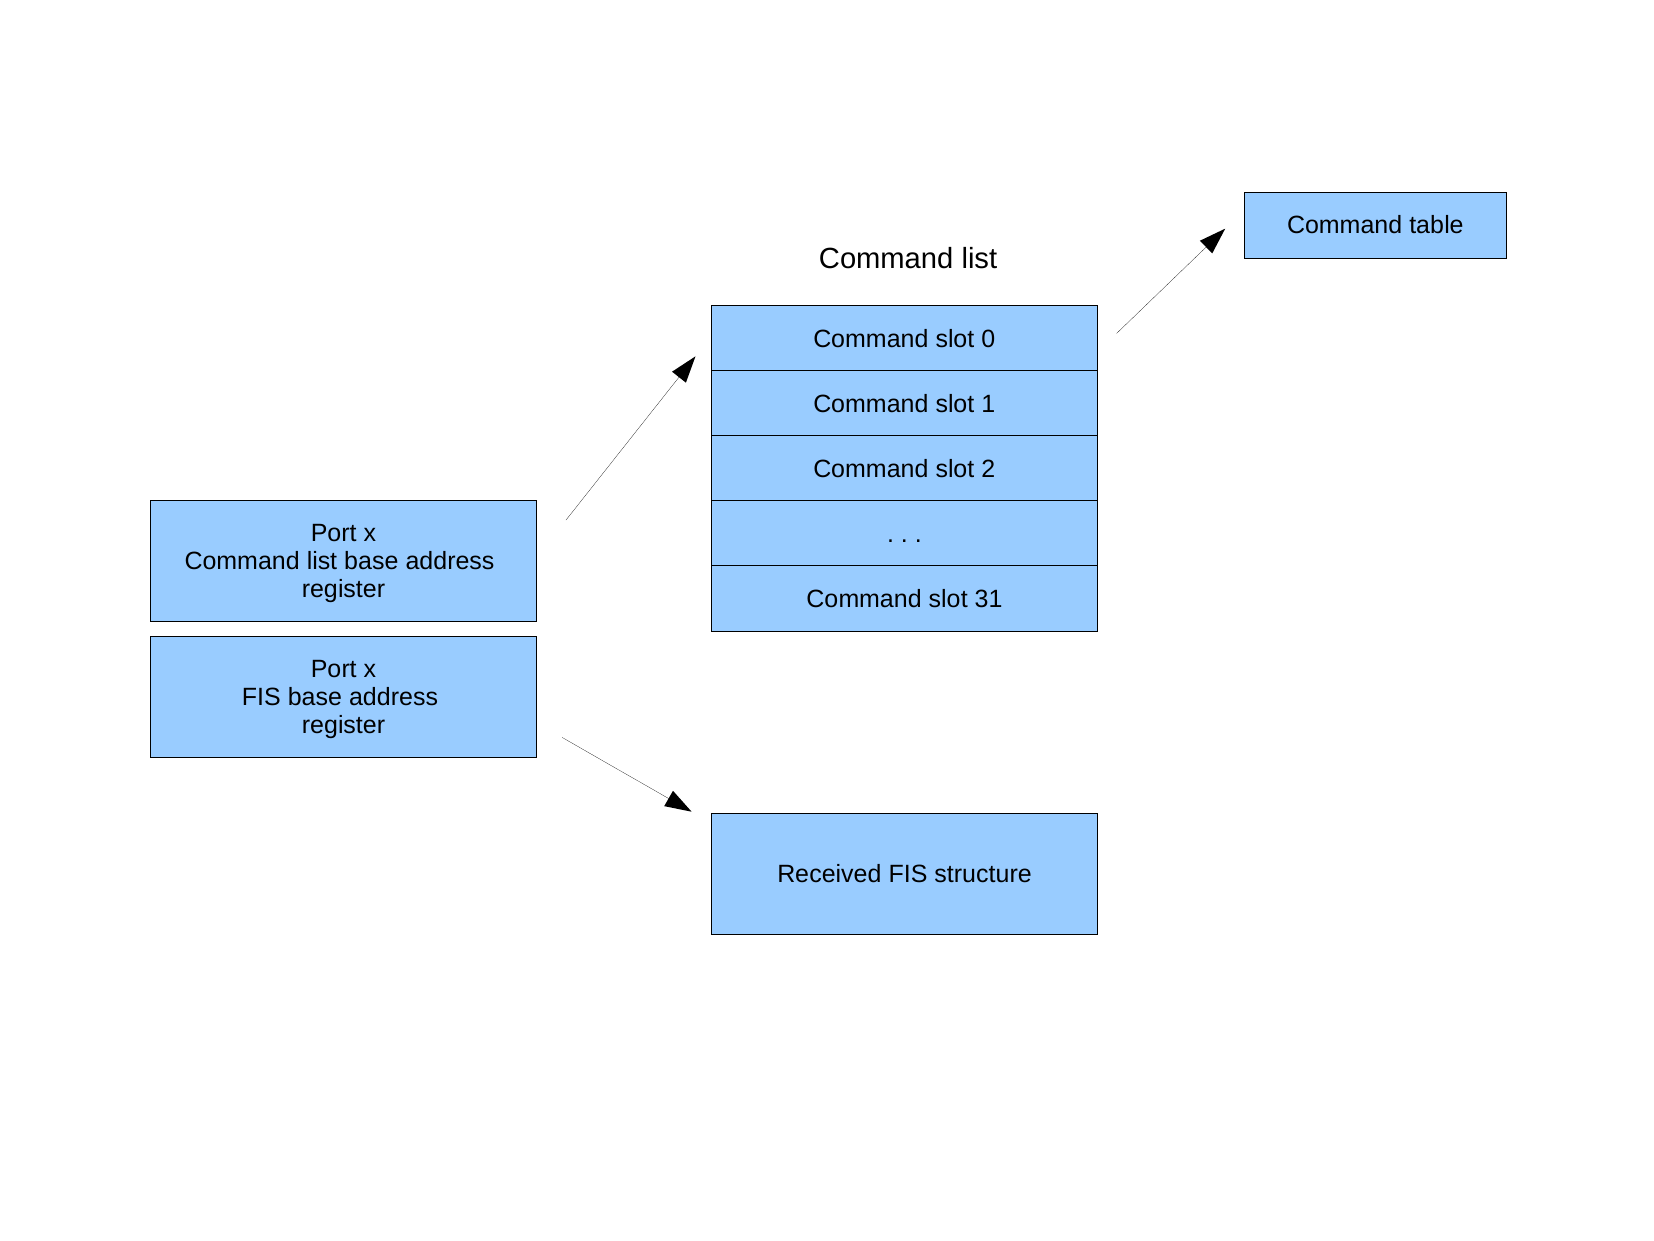

Command table
Command list
Command slot 0
Command slot 1
Command slot 2
Port x
Command list base address
register
. . .
Command slot 31
Port x
FIS base address
register
Received FIS structure